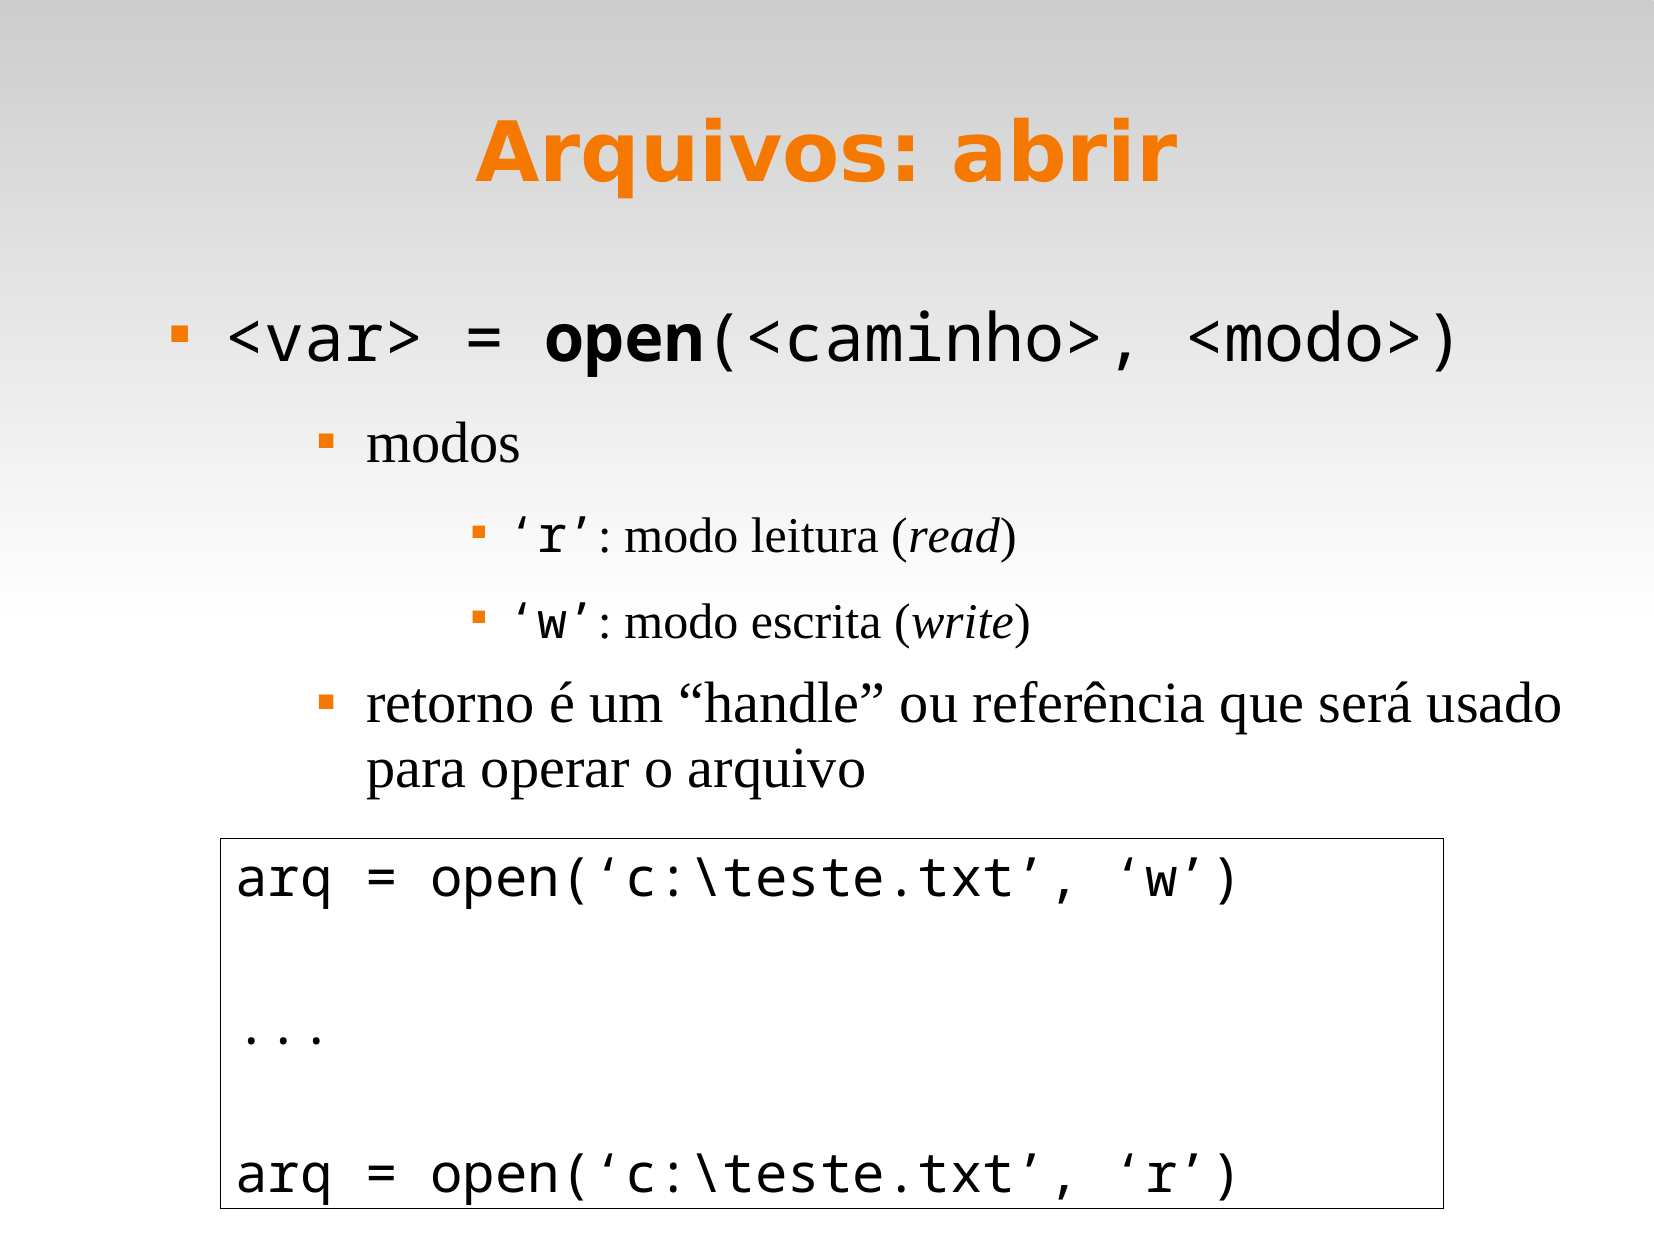

# Arquivos: abrir
<var> = open(<caminho>, <modo>)
modos
‘r’: modo leitura (read)
‘w’: modo escrita (write)
retorno é um “handle” ou referência que será usado para operar o arquivo
arq = open(‘c:\teste.txt’, ‘w’)
...
arq = open(‘c:\teste.txt’, ‘r’)